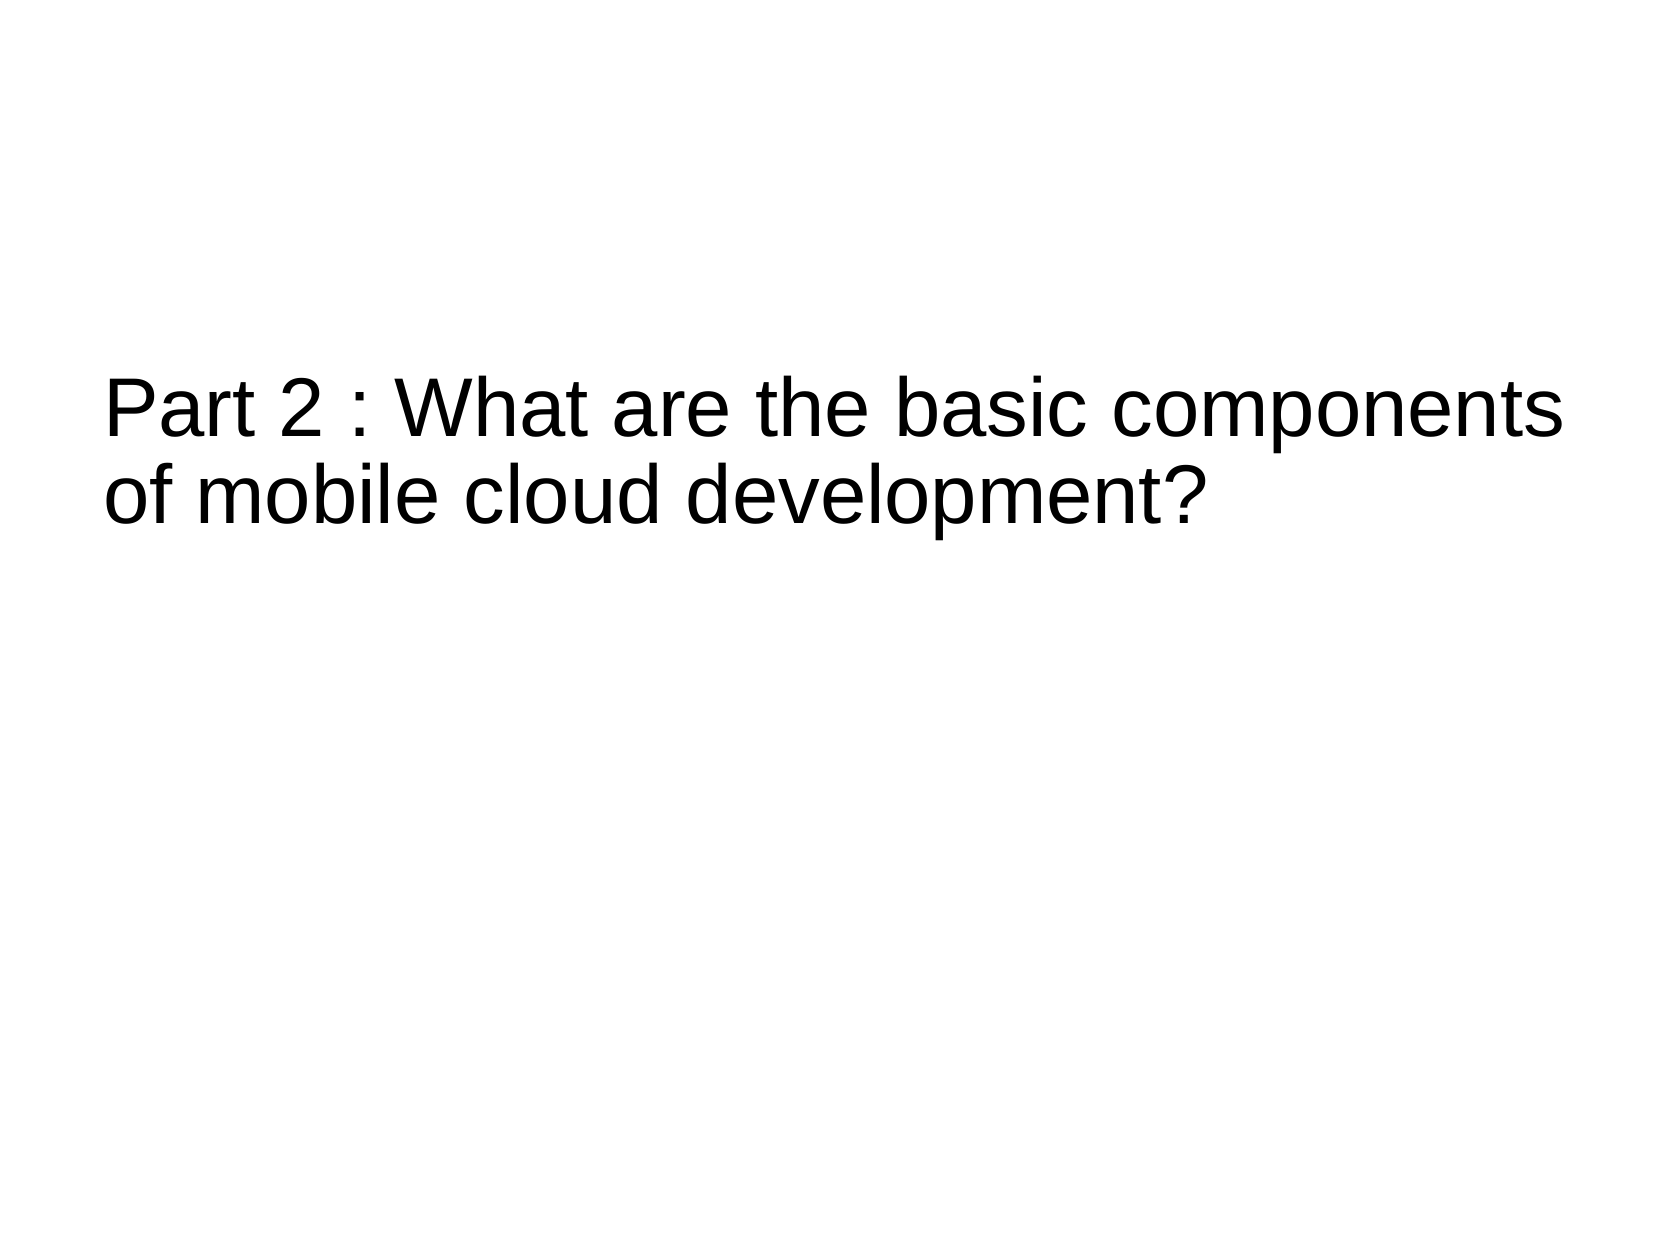

Part 2 : What are the basic components of mobile cloud development?